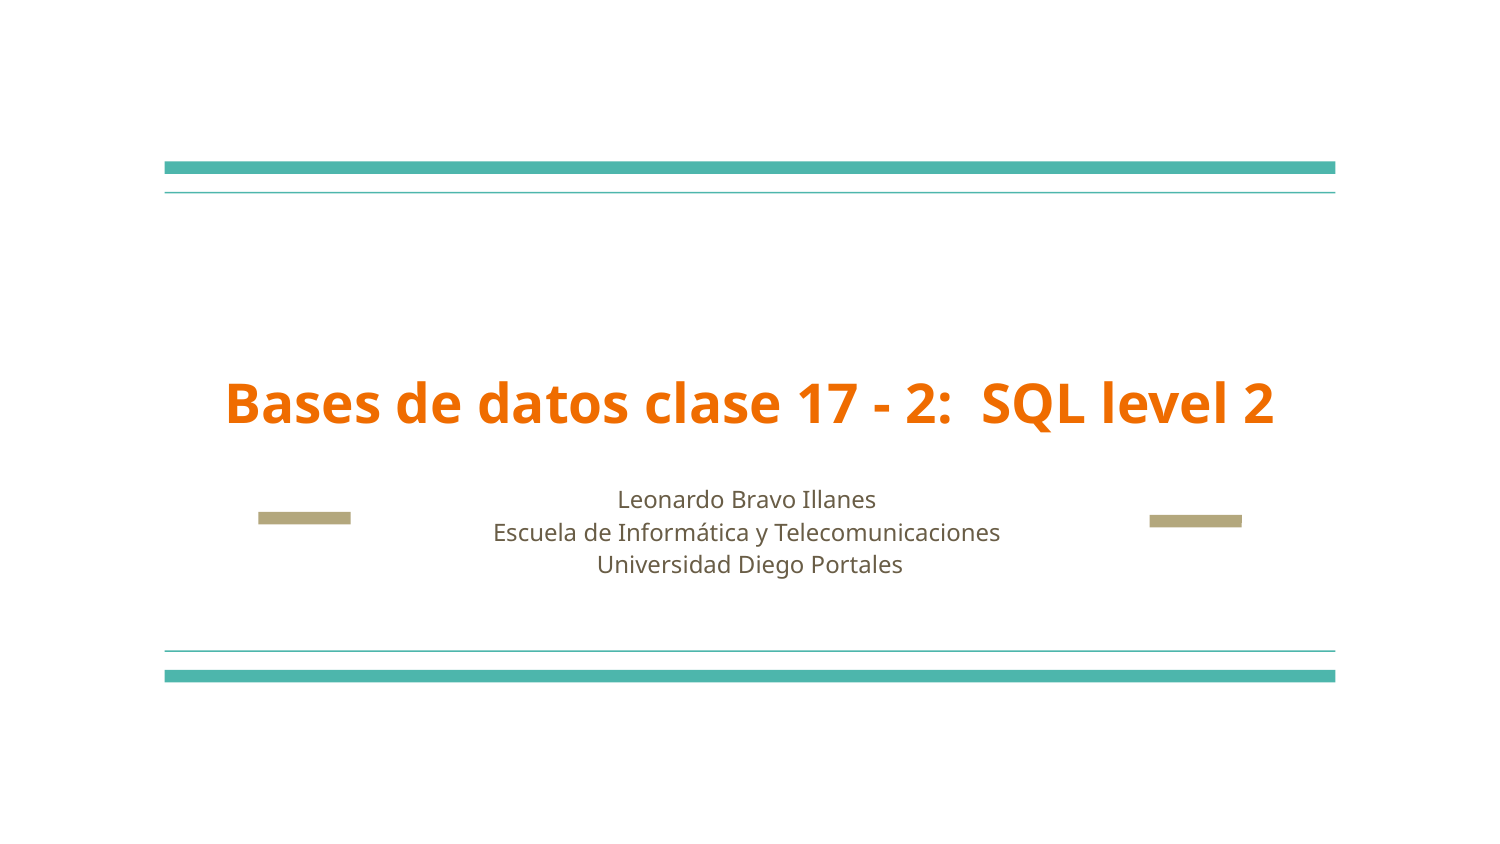

# Bases de datos clase 17 - 2: SQL level 2
Leonardo Bravo Illanes
Escuela de Informática y Telecomunicaciones
Universidad Diego Portales